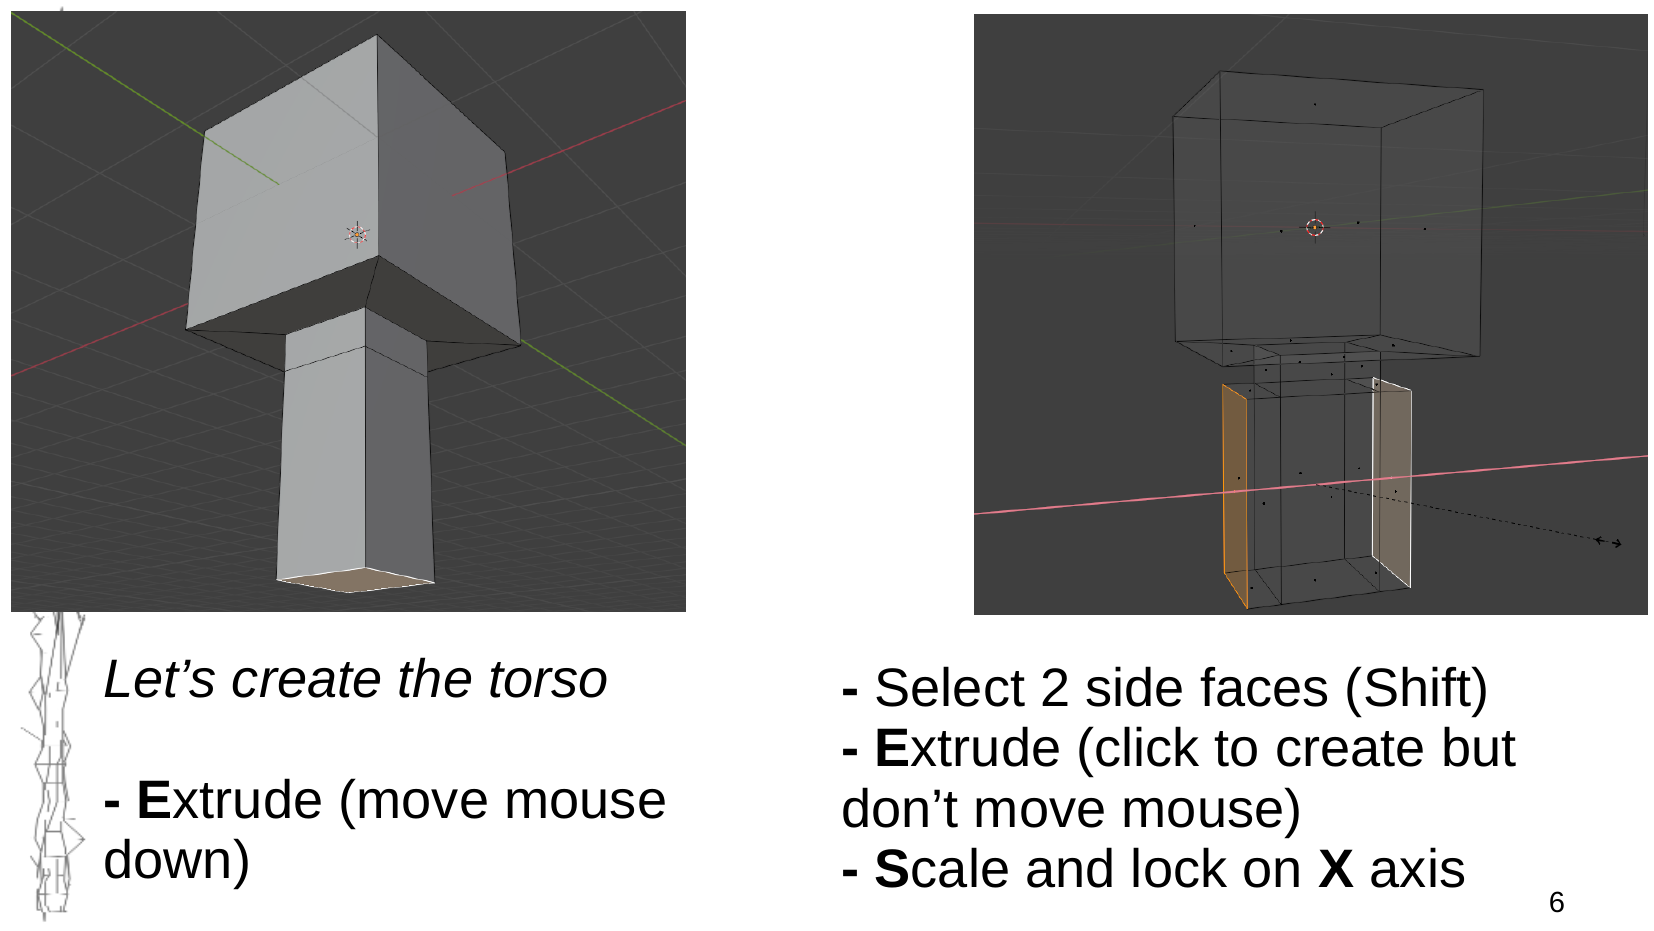

Let’s create the torso
- Extrude (move mouse down)
- Select 2 side faces (Shift)
- Extrude (click to create but don’t move mouse)
- Scale and lock on X axis
6